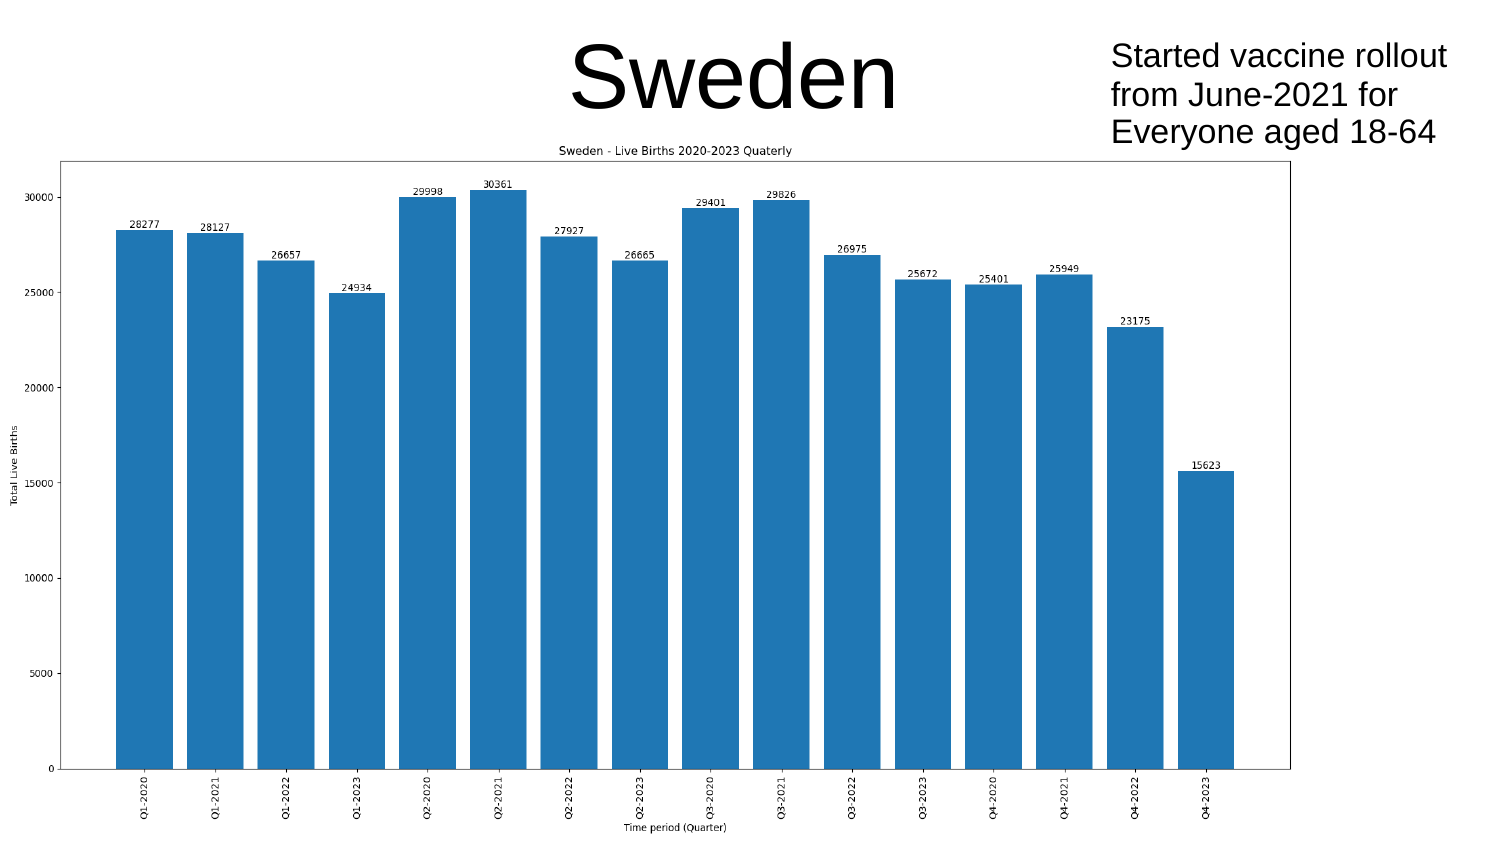

# Sweden
Started vaccine rollout from June-2021 for Everyone aged 18-64